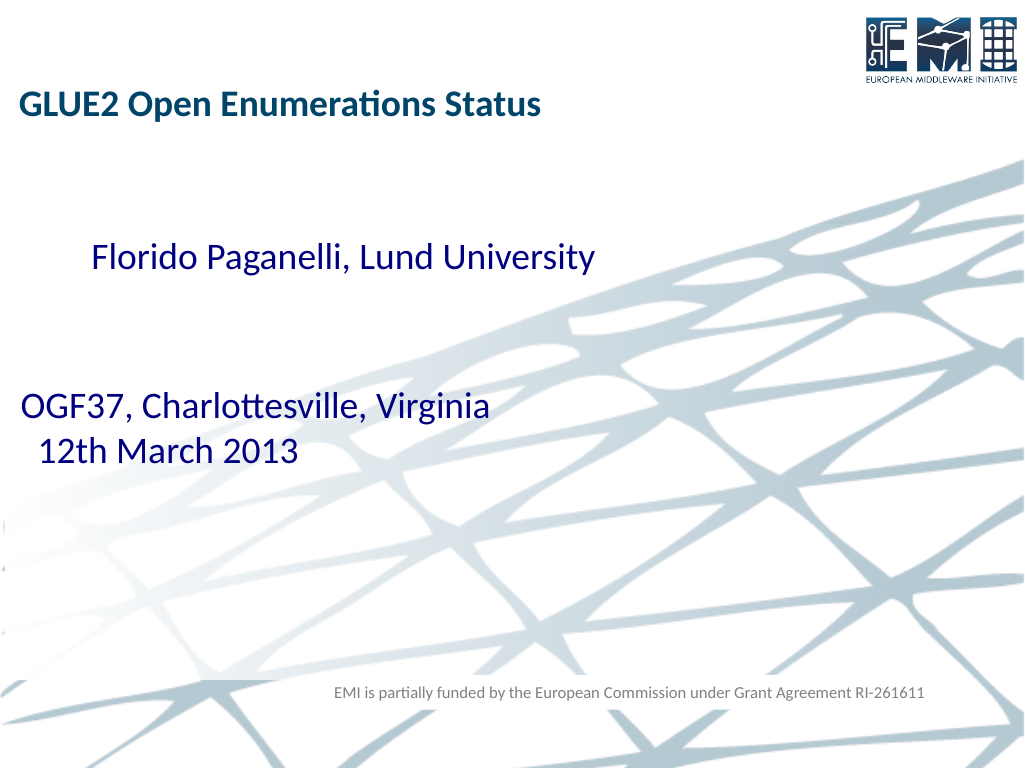

# GLUE2 Open Enumerations Status
Florido Paganelli, Lund University
OGF37, Charlottesville, Virginia
 12th March 2013